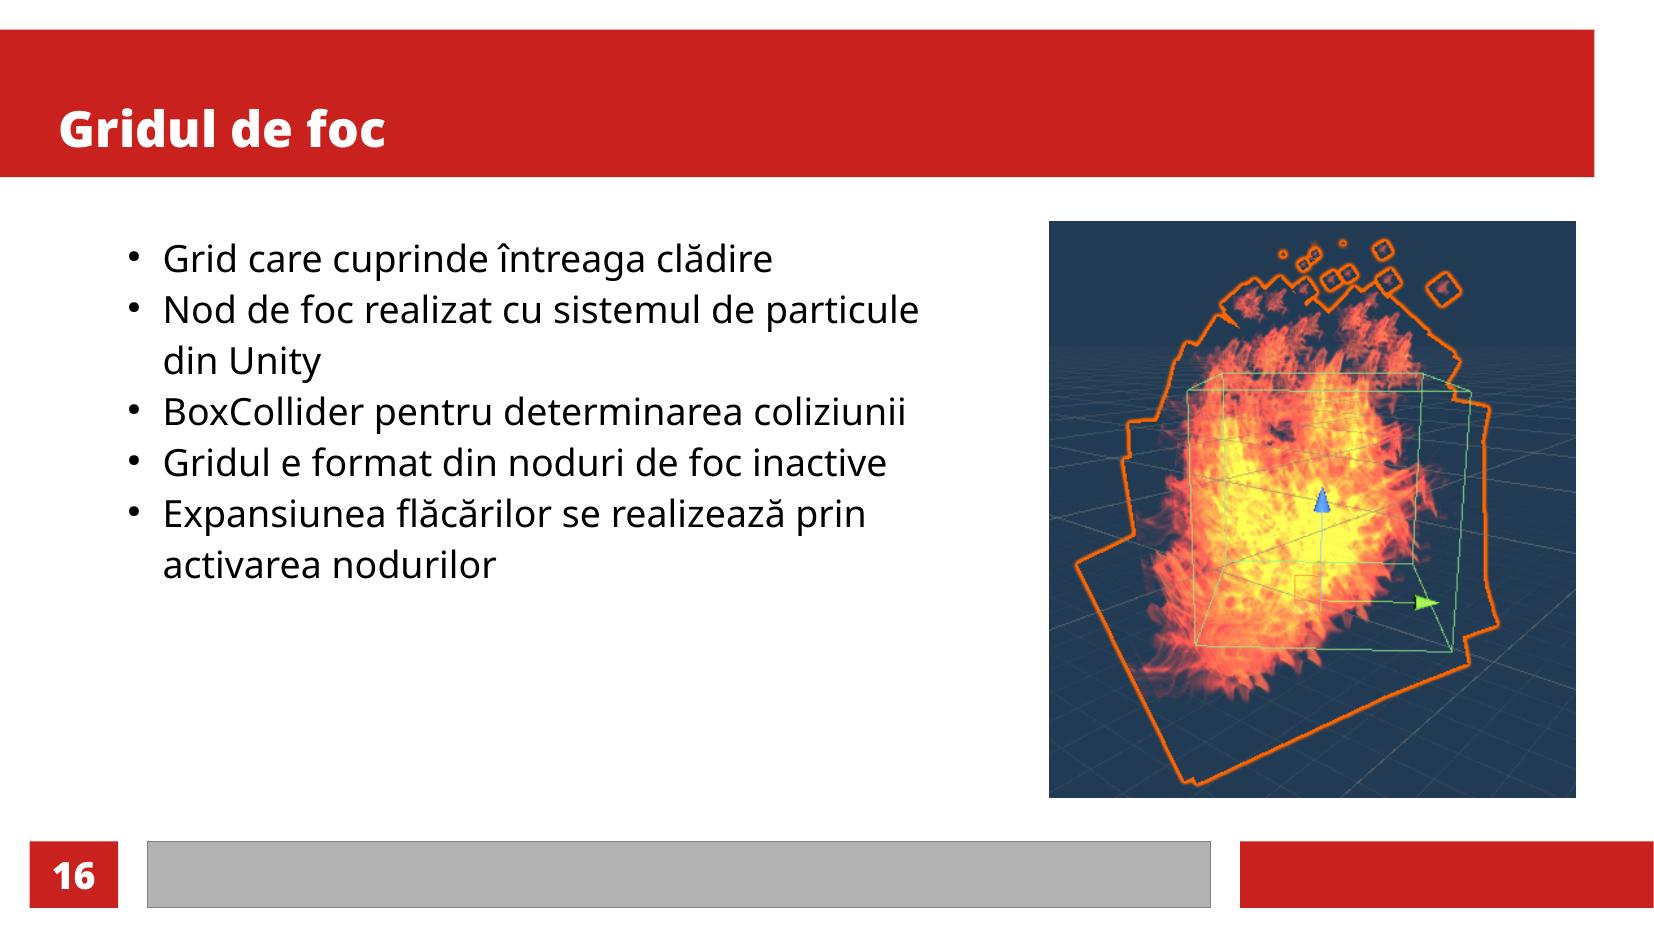

# Gridul de foc
Grid care cuprinde întreaga clădire
Nod de foc realizat cu sistemul de particule din Unity
BoxCollider pentru determinarea coliziunii
Gridul e format din noduri de foc inactive
Expansiunea flăcărilor se realizează prin activarea nodurilor
16